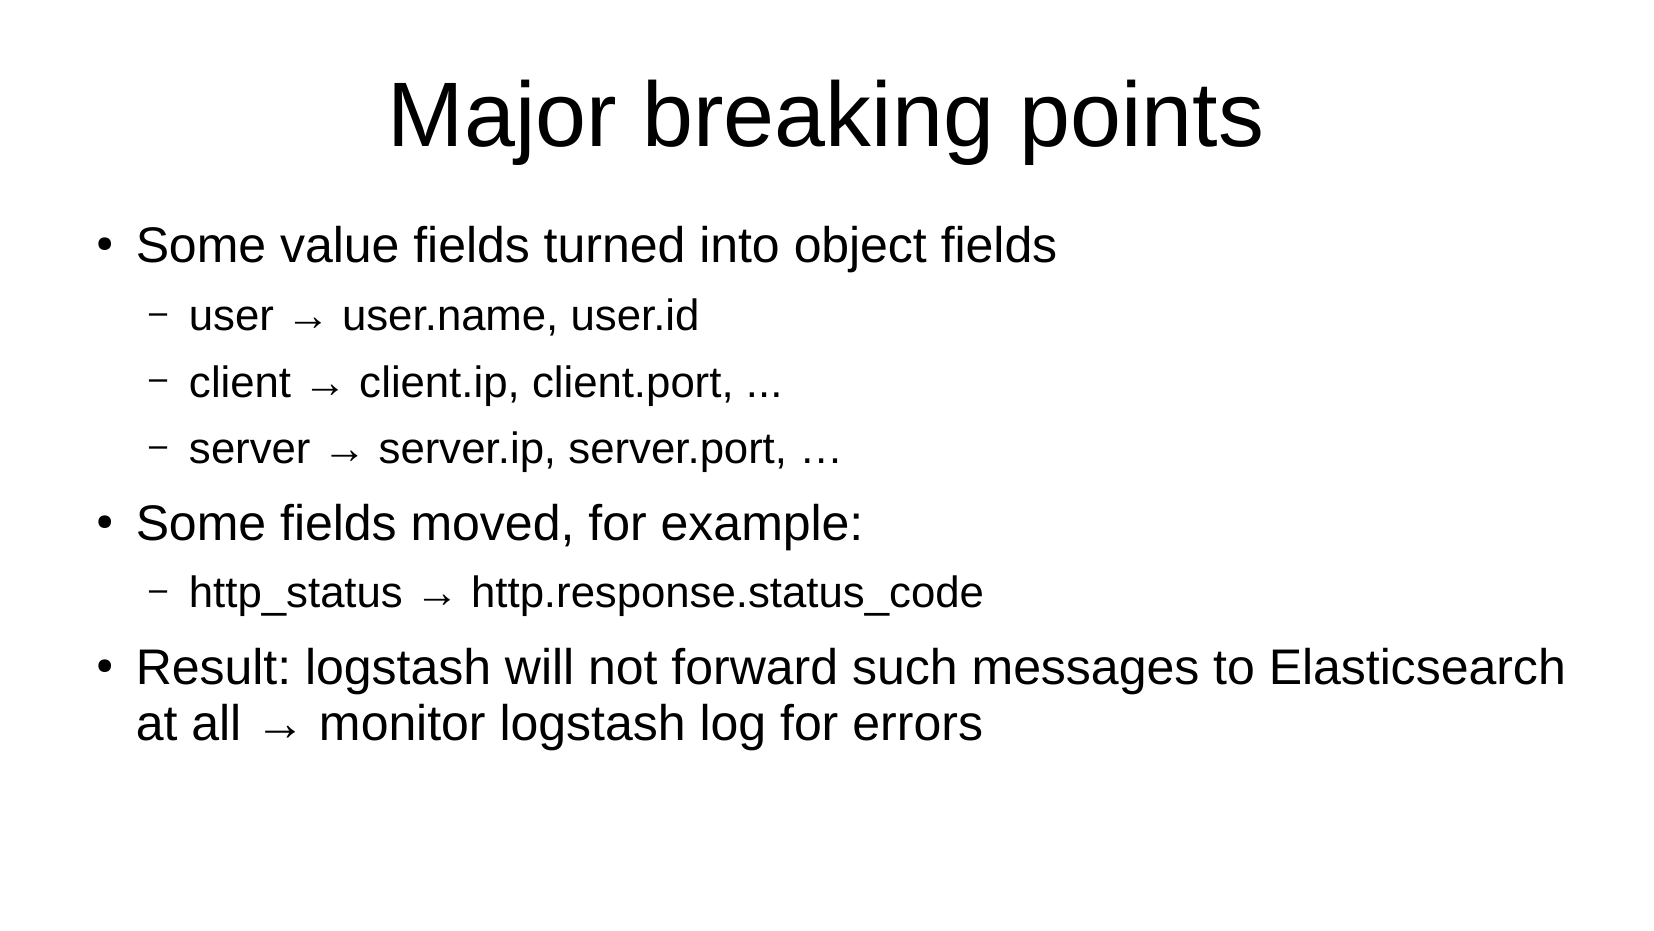

# Major breaking points
Some value fields turned into object fields
user → user.name, user.id
client → client.ip, client.port, ...
server → server.ip, server.port, …
Some fields moved, for example:
http_status → http.response.status_code
Result: logstash will not forward such messages to Elasticsearch at all → monitor logstash log for errors